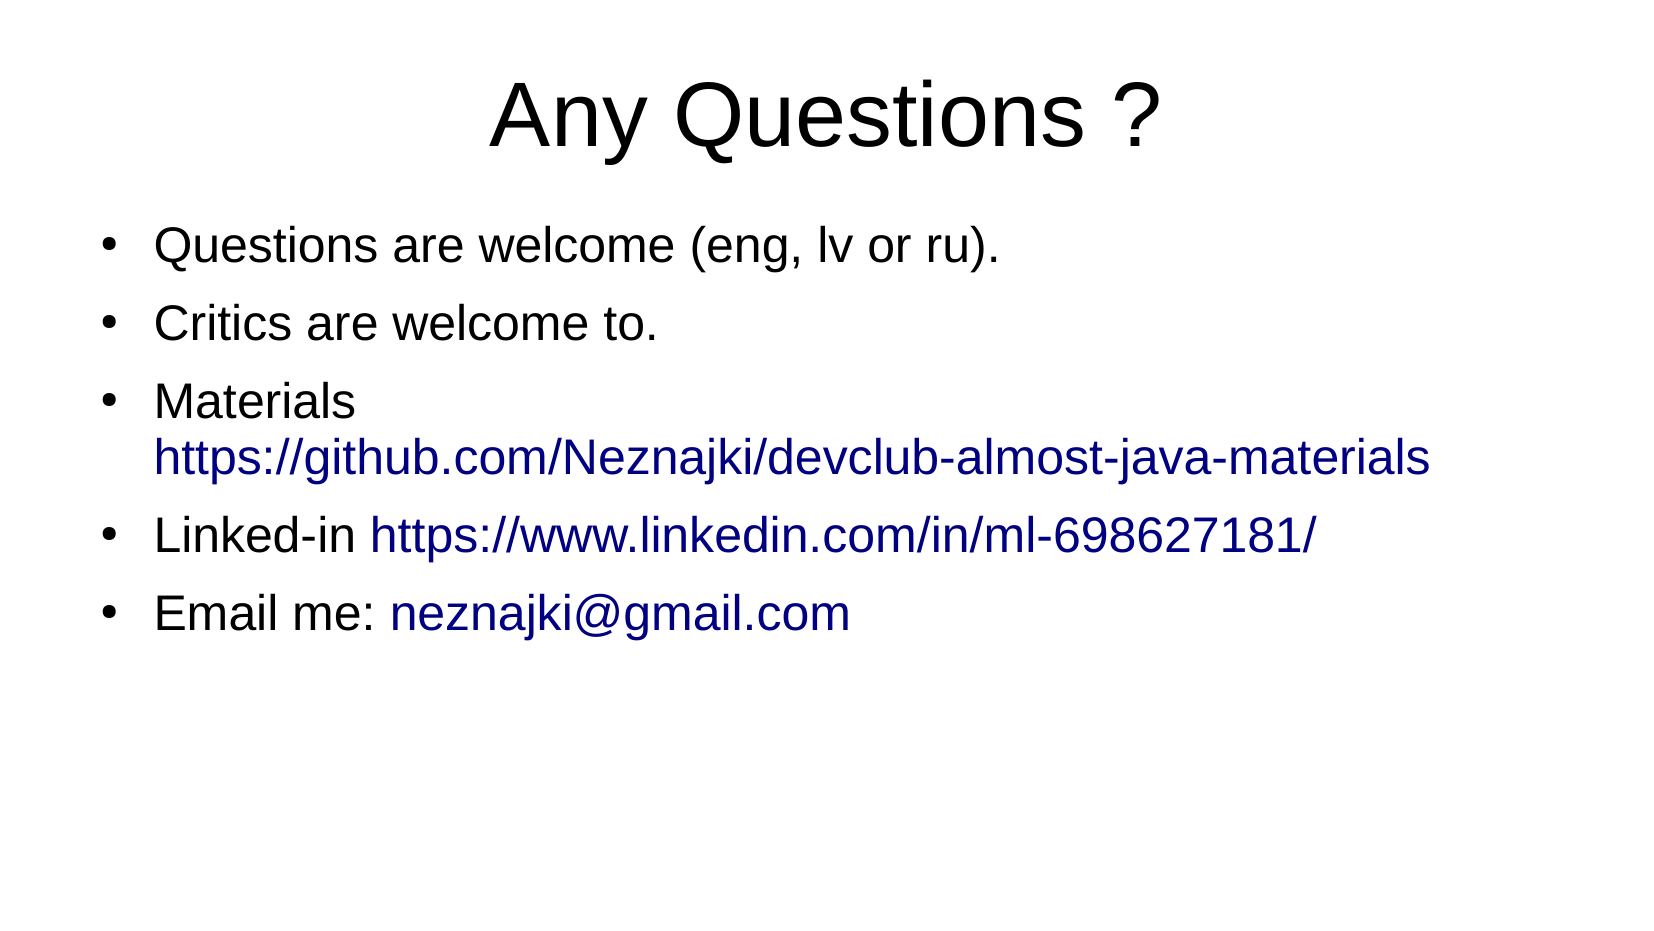

# Any Questions ?
Questions are welcome (eng, lv or ru).
Critics are welcome to.
Materialshttps://github.com/Neznajki/devclub-almost-java-materials
Linked-in https://www.linkedin.com/in/ml-698627181/
Email me: neznajki@gmail.com